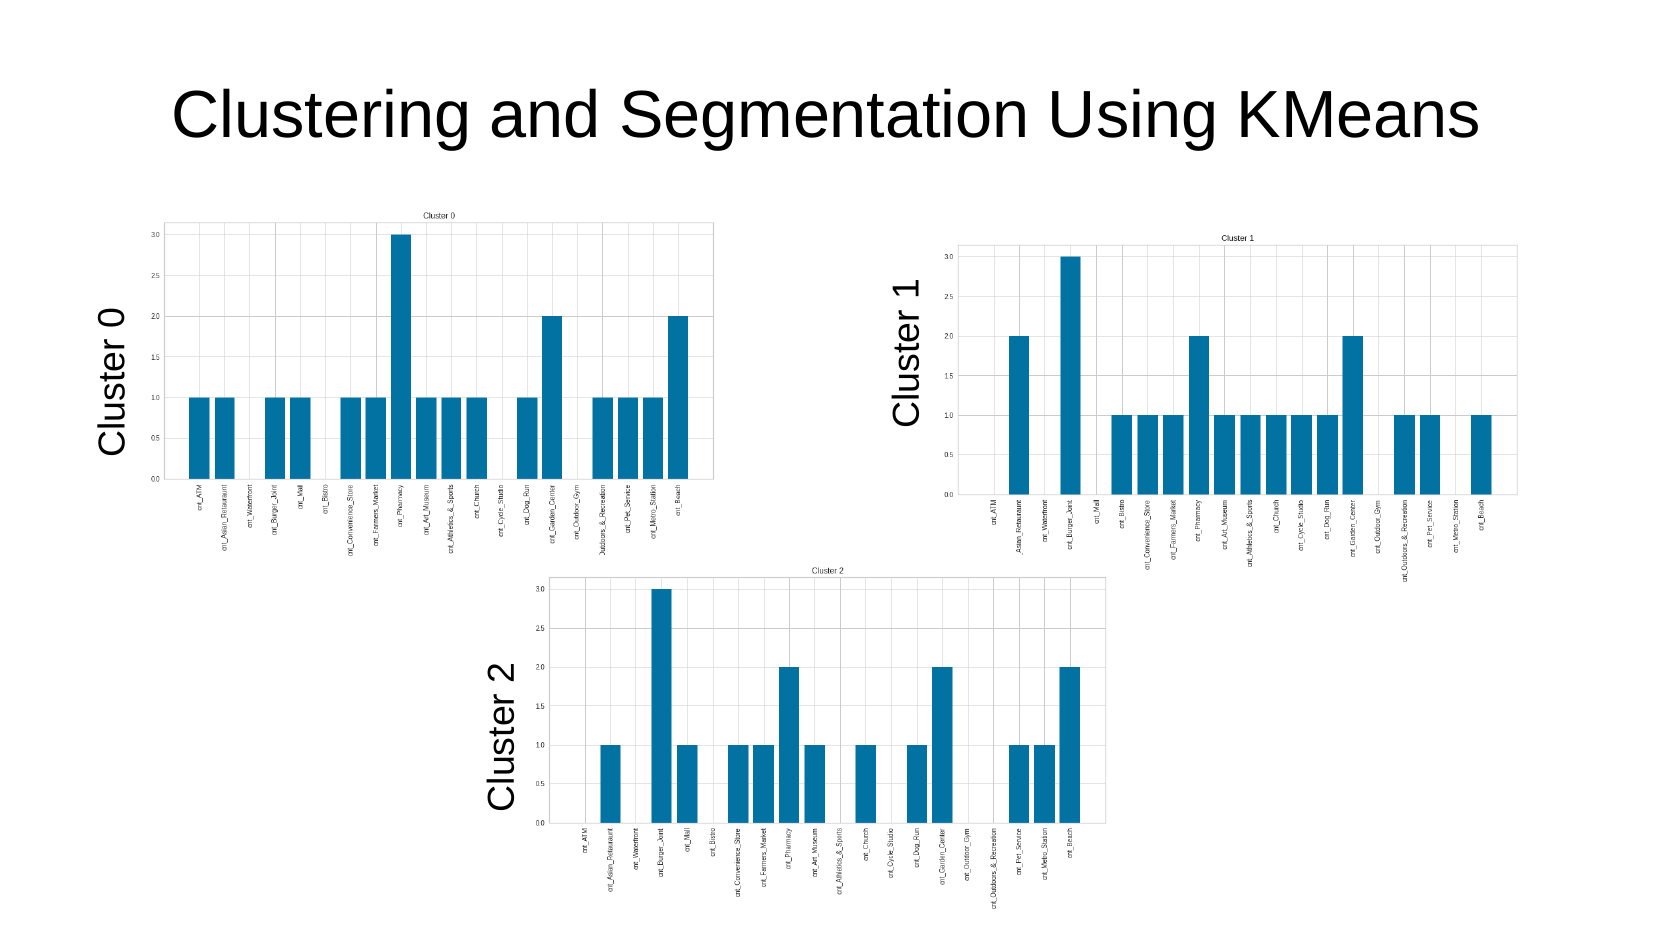

# Clustering and Segmentation Using KMeans
Cluster 1
Cluster 0
Cluster 2